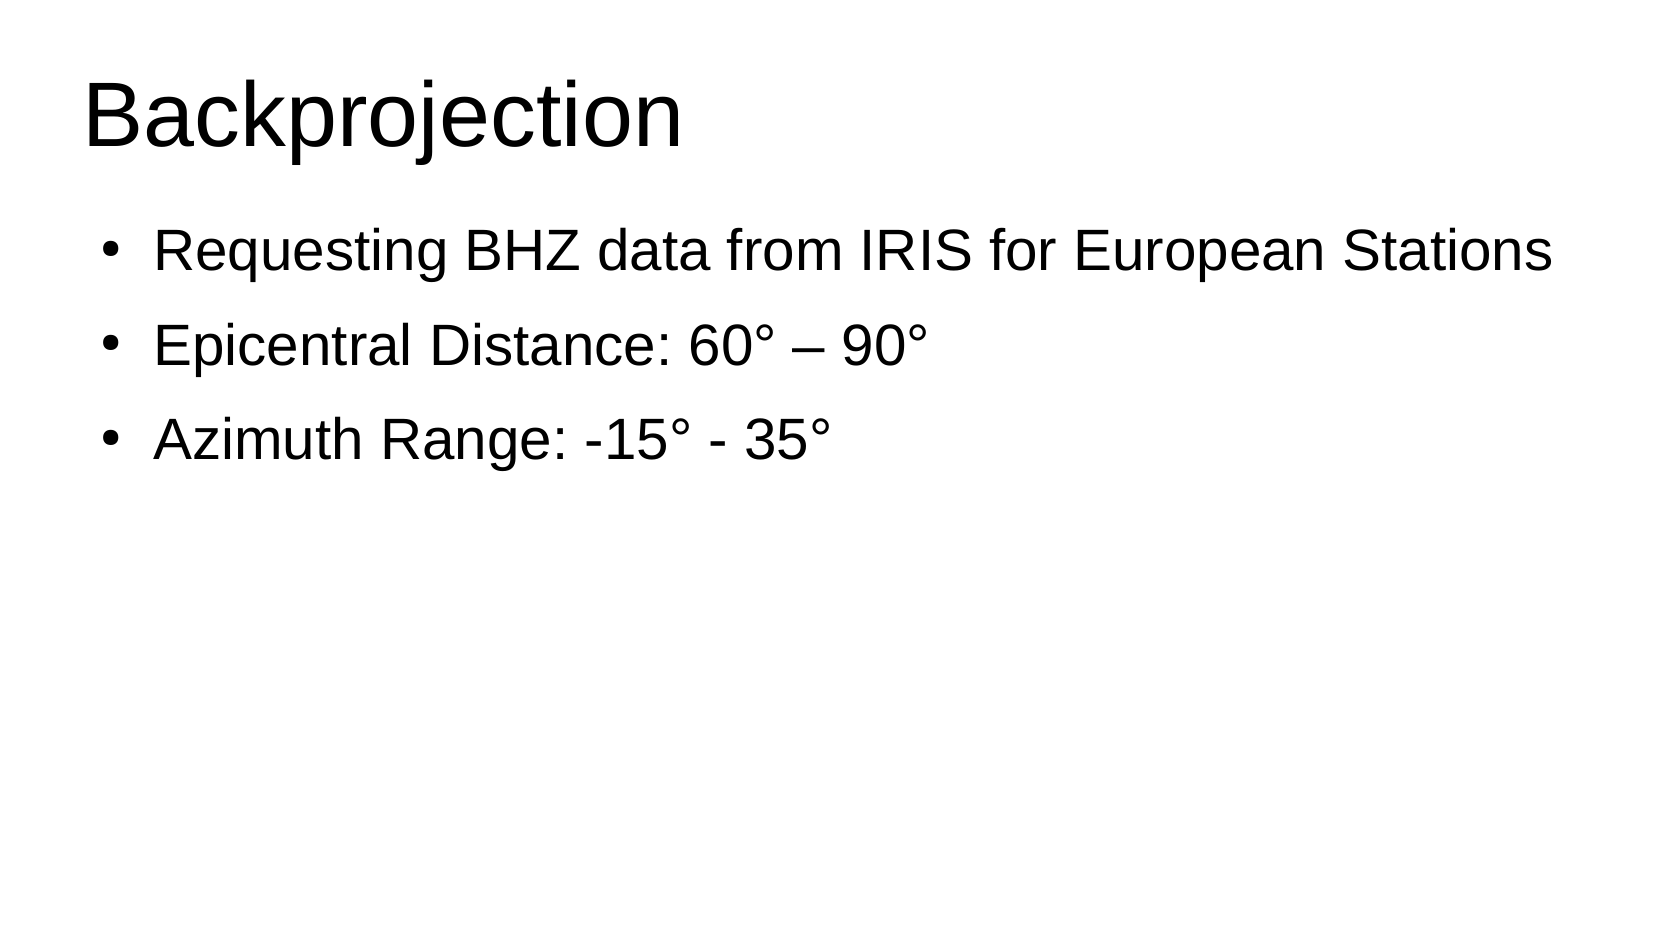

# Backprojection
Requesting BHZ data from IRIS for European Stations
Epicentral Distance: 60° – 90°
Azimuth Range: -15° - 35°